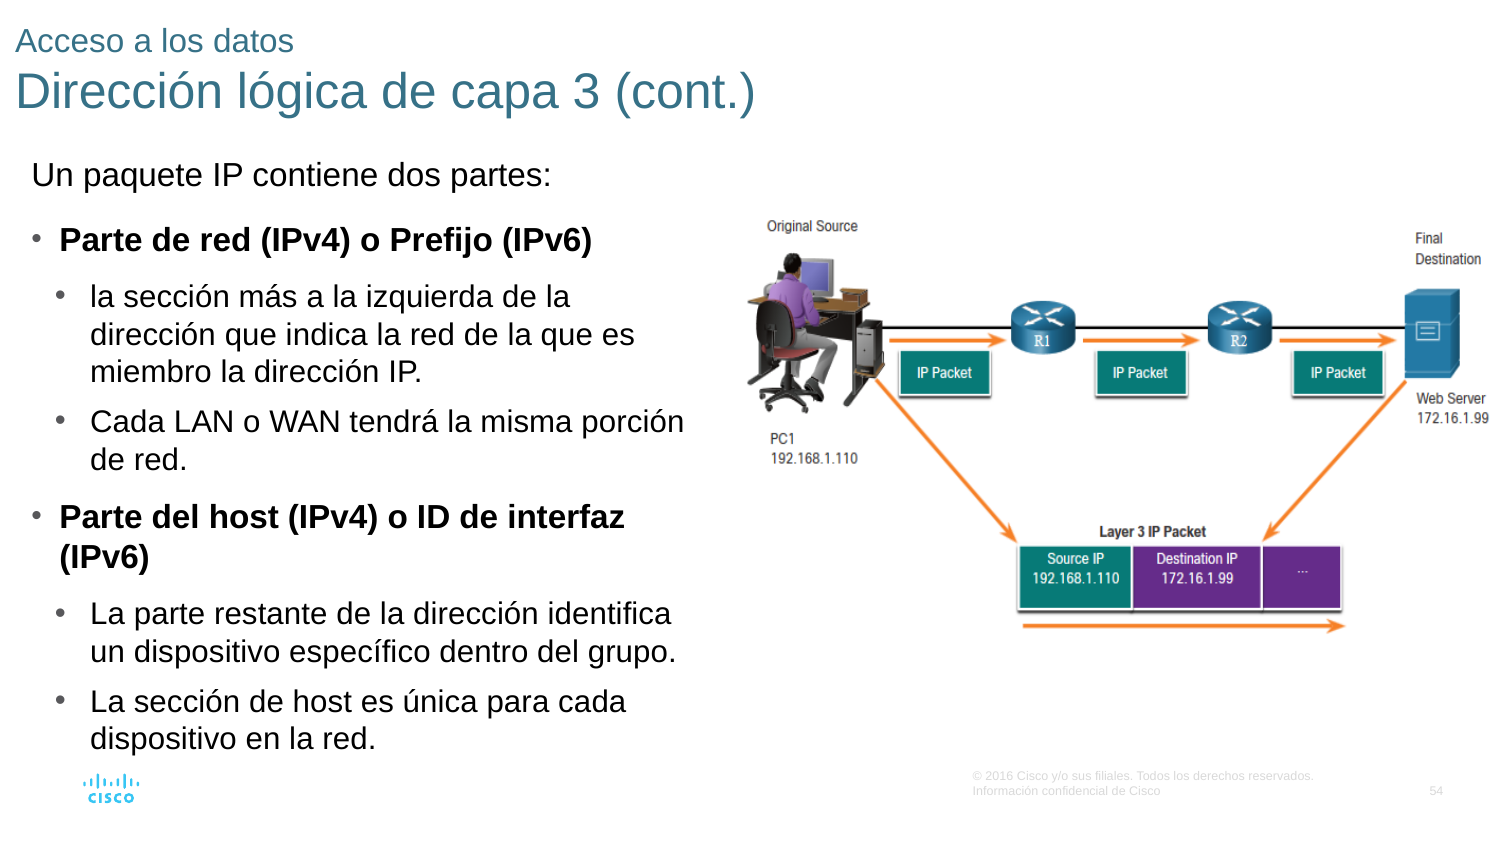

# Acceso a los datos Dirección lógica de capa 3 (cont.)
Un paquete IP contiene dos partes:
Parte de red (IPv4) o Prefijo (IPv6)
la sección más a la izquierda de la dirección que indica la red de la que es miembro la dirección IP.
Cada LAN o WAN tendrá la misma porción de red.
Parte del host (IPv4) o ID de interfaz (IPv6)
La parte restante de la dirección identifica un dispositivo específico dentro del grupo.
La sección de host es única para cada dispositivo en la red.